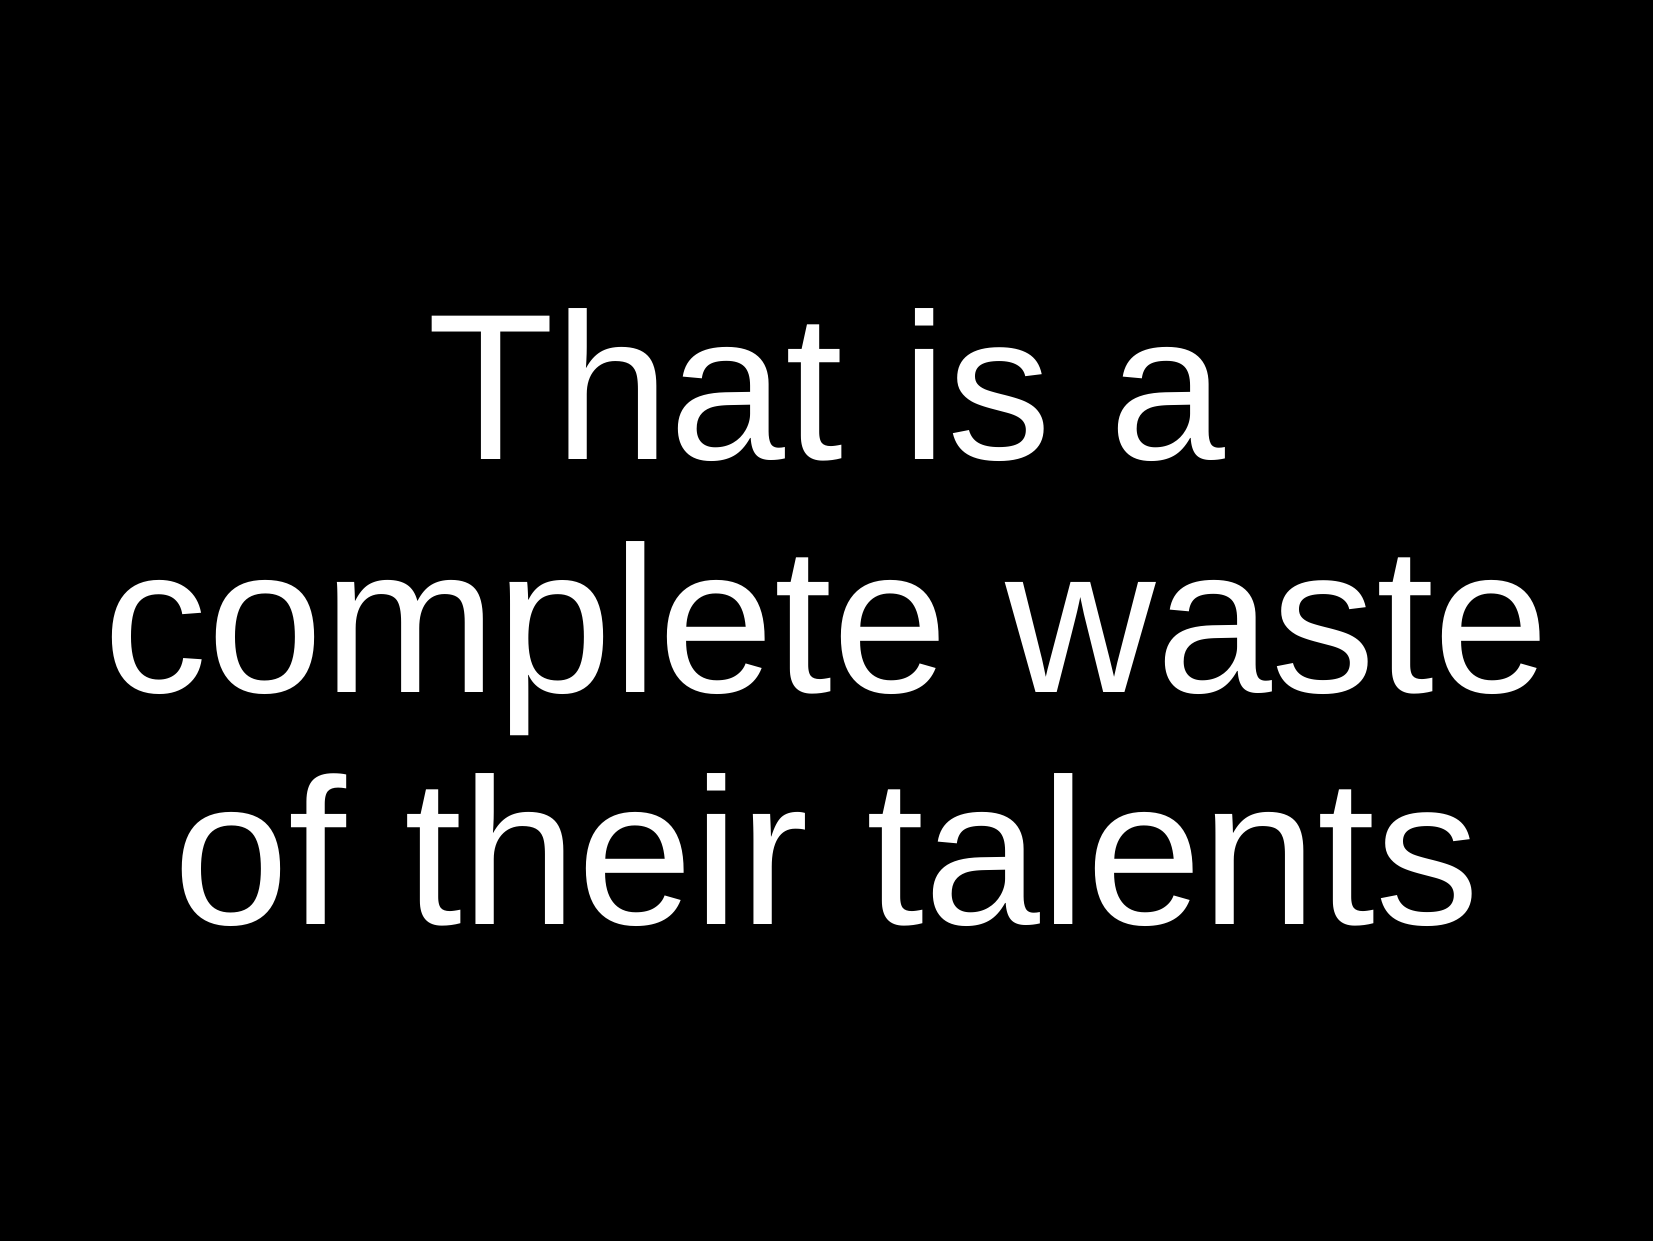

# That is a complete waste of their talents